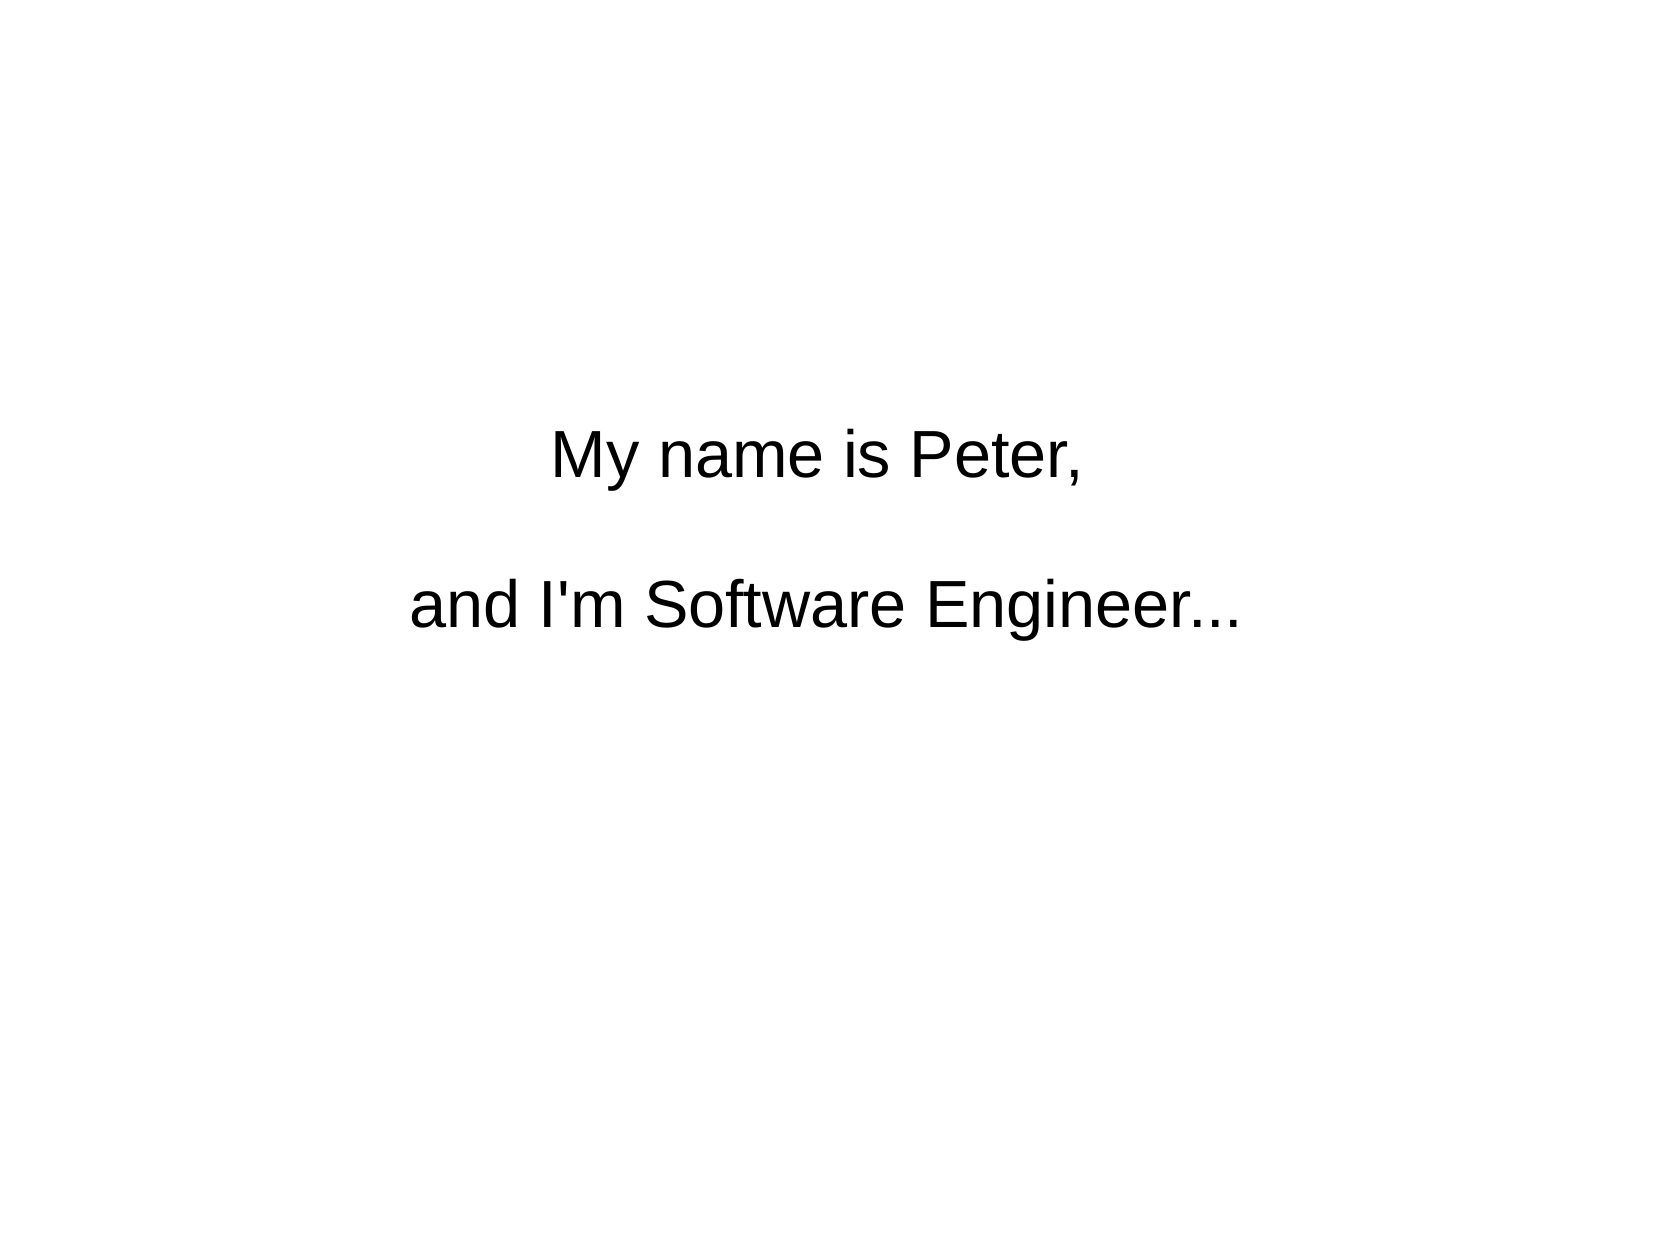

# My name is Peter,
and I'm Software Engineer...